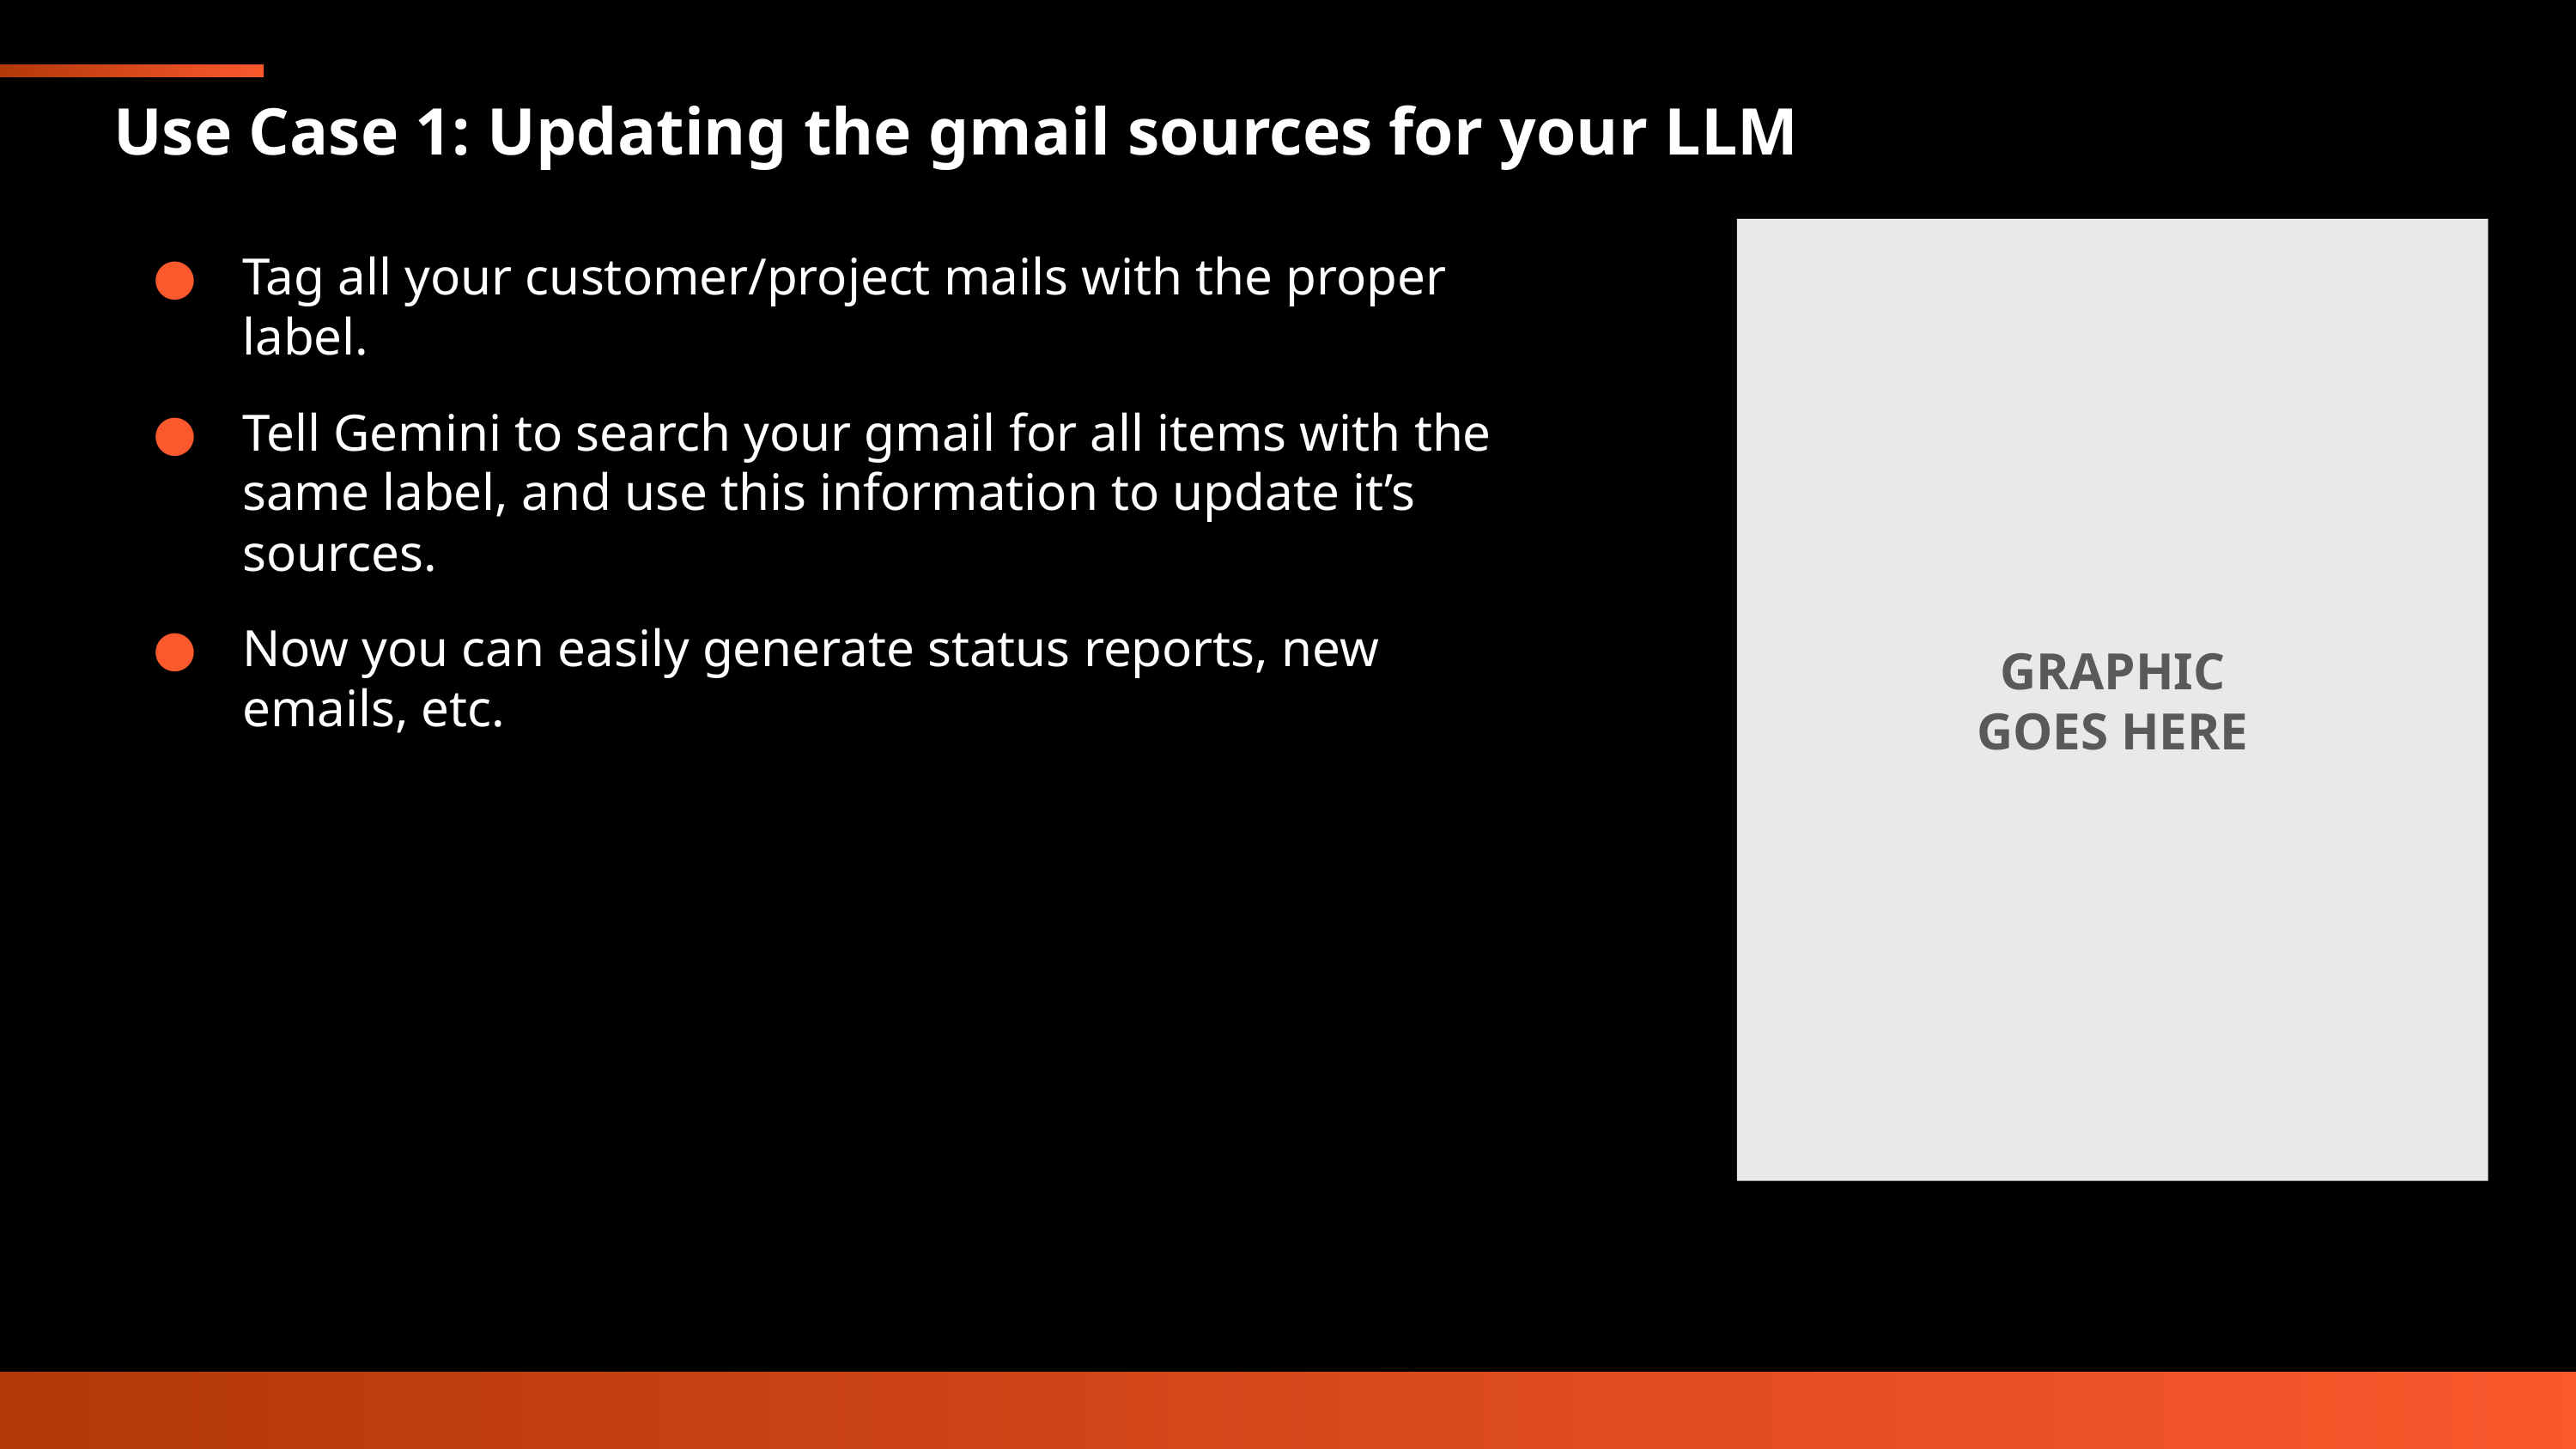

Use Case 1: Updating the gmail sources for your LLM
# Tag all your customer/project mails with the proper label.
Tell Gemini to search your gmail for all items with the same label, and use this information to update it’s sources.
Now you can easily generate status reports, new emails, etc.
GRAPHIC
GOES HERE